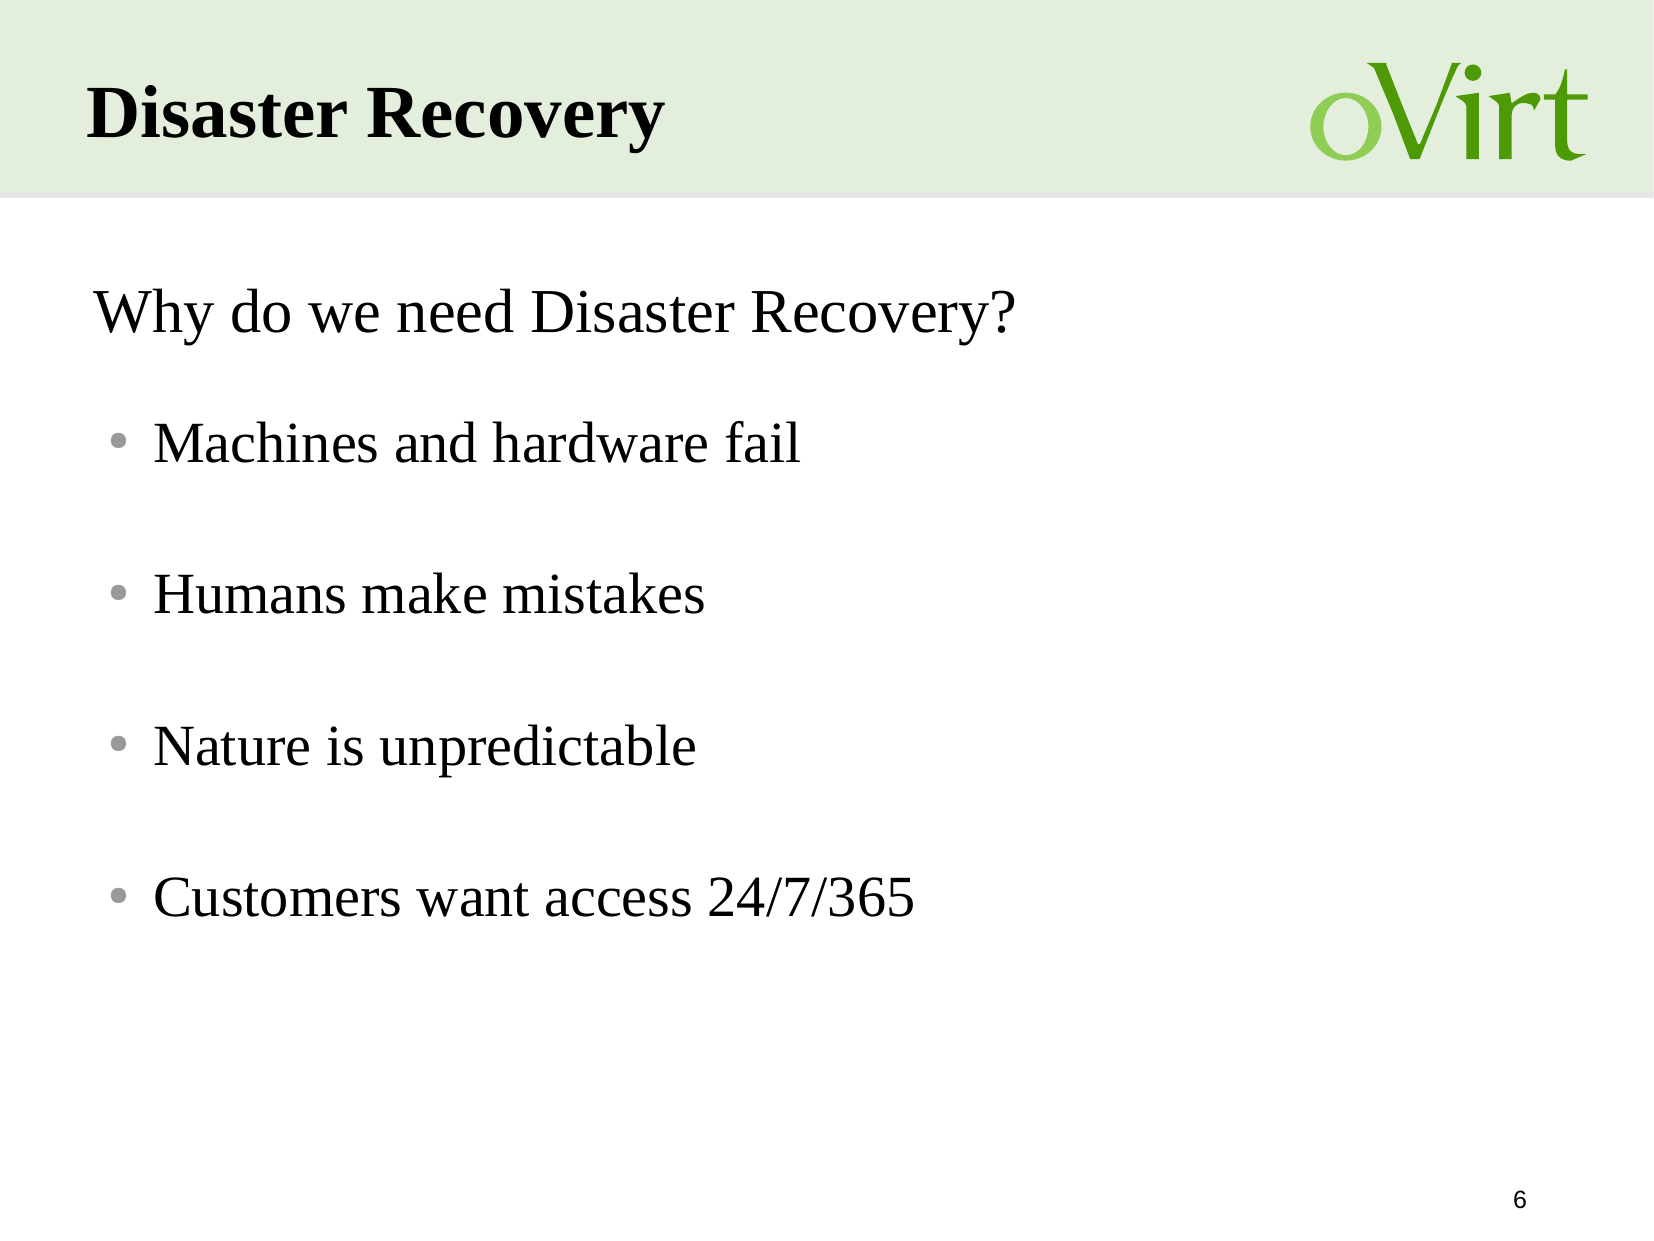

# Disaster Recovery
Why do we need Disaster Recovery?
Machines and hardware fail
Humans make mistakes
Nature is unpredictable
Customers want access 24/7/365